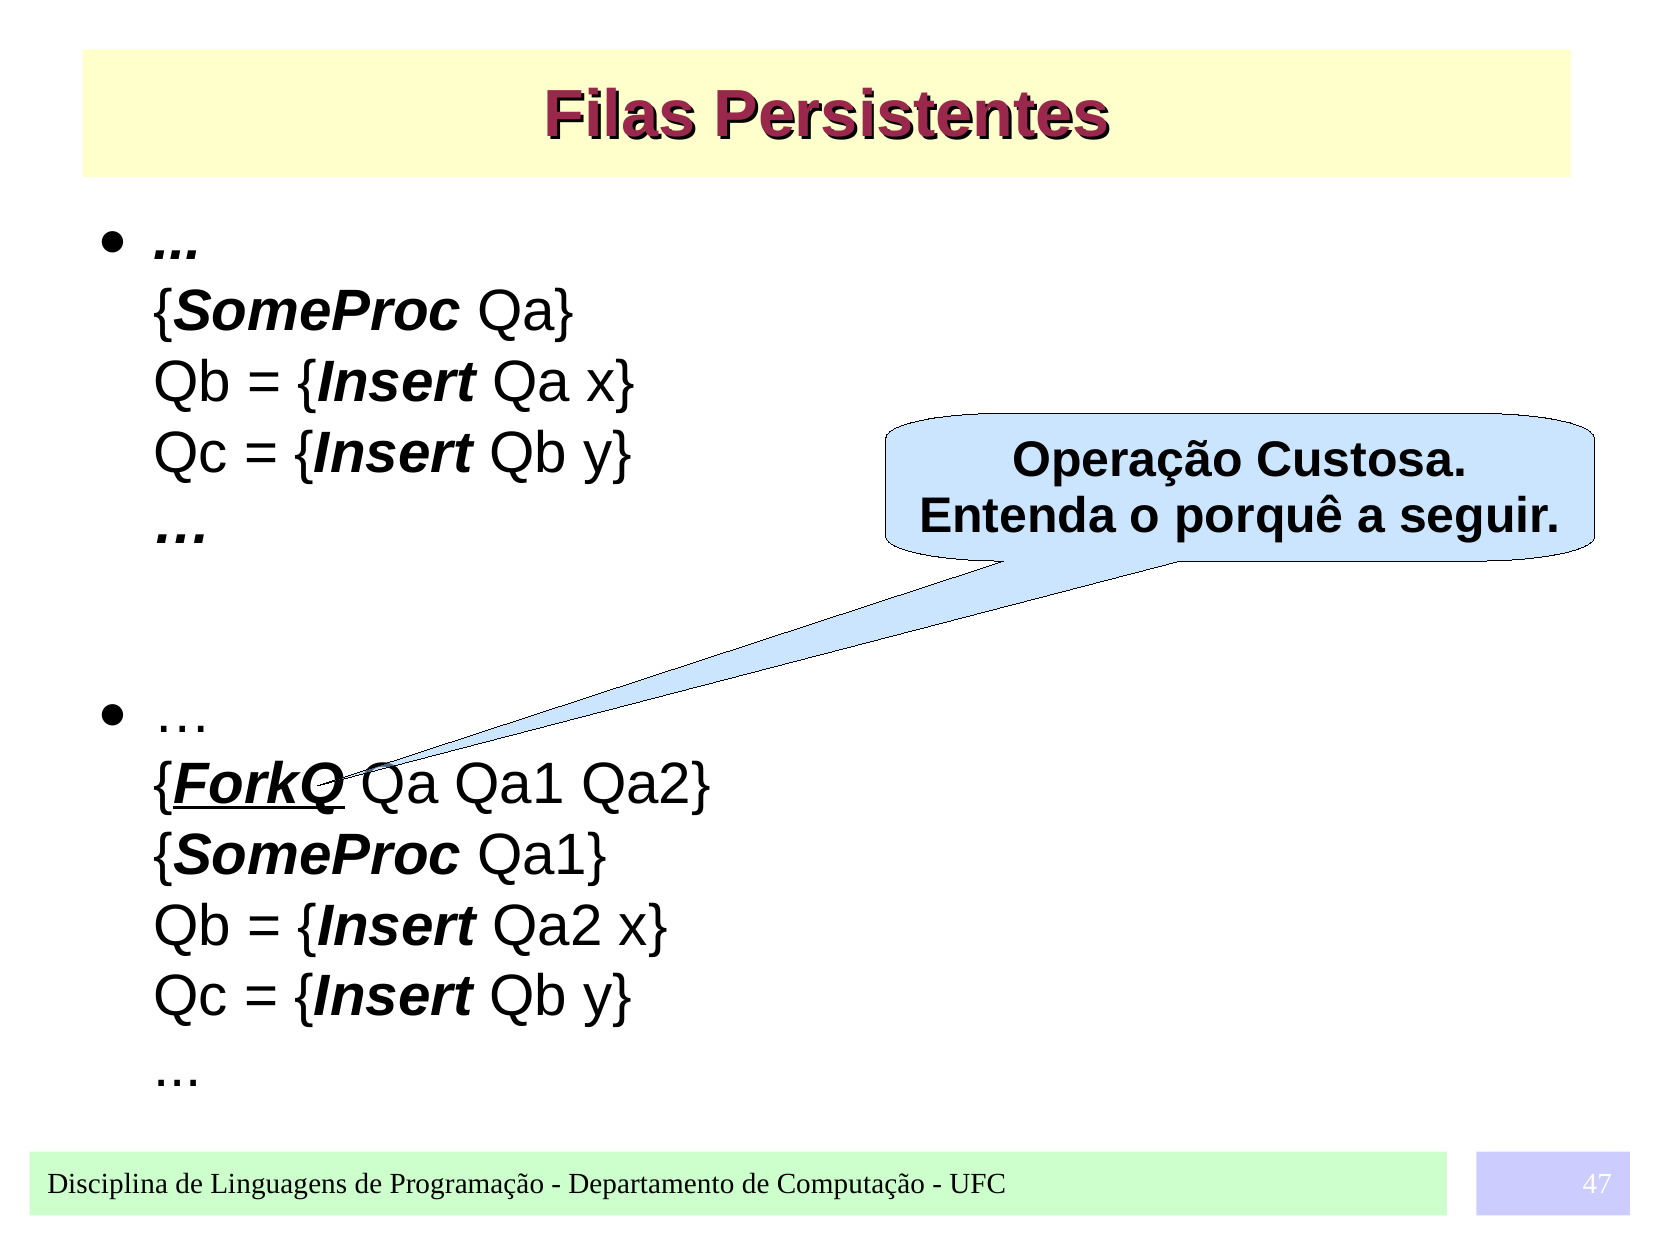

# Filas Persistentes
...
{SomeProc Qa}
Qb = {Insert Qa x}
Qc = {Insert Qb y}
…
…
{ForkQ Qa Qa1 Qa2}
{SomeProc Qa1}
Qb = {Insert Qa2 x}
Qc = {Insert Qb y}
...
Operação Custosa.
Entenda o porquê a seguir.
Disciplina de Linguagens de Programação - Departamento de Computação - UFC
47